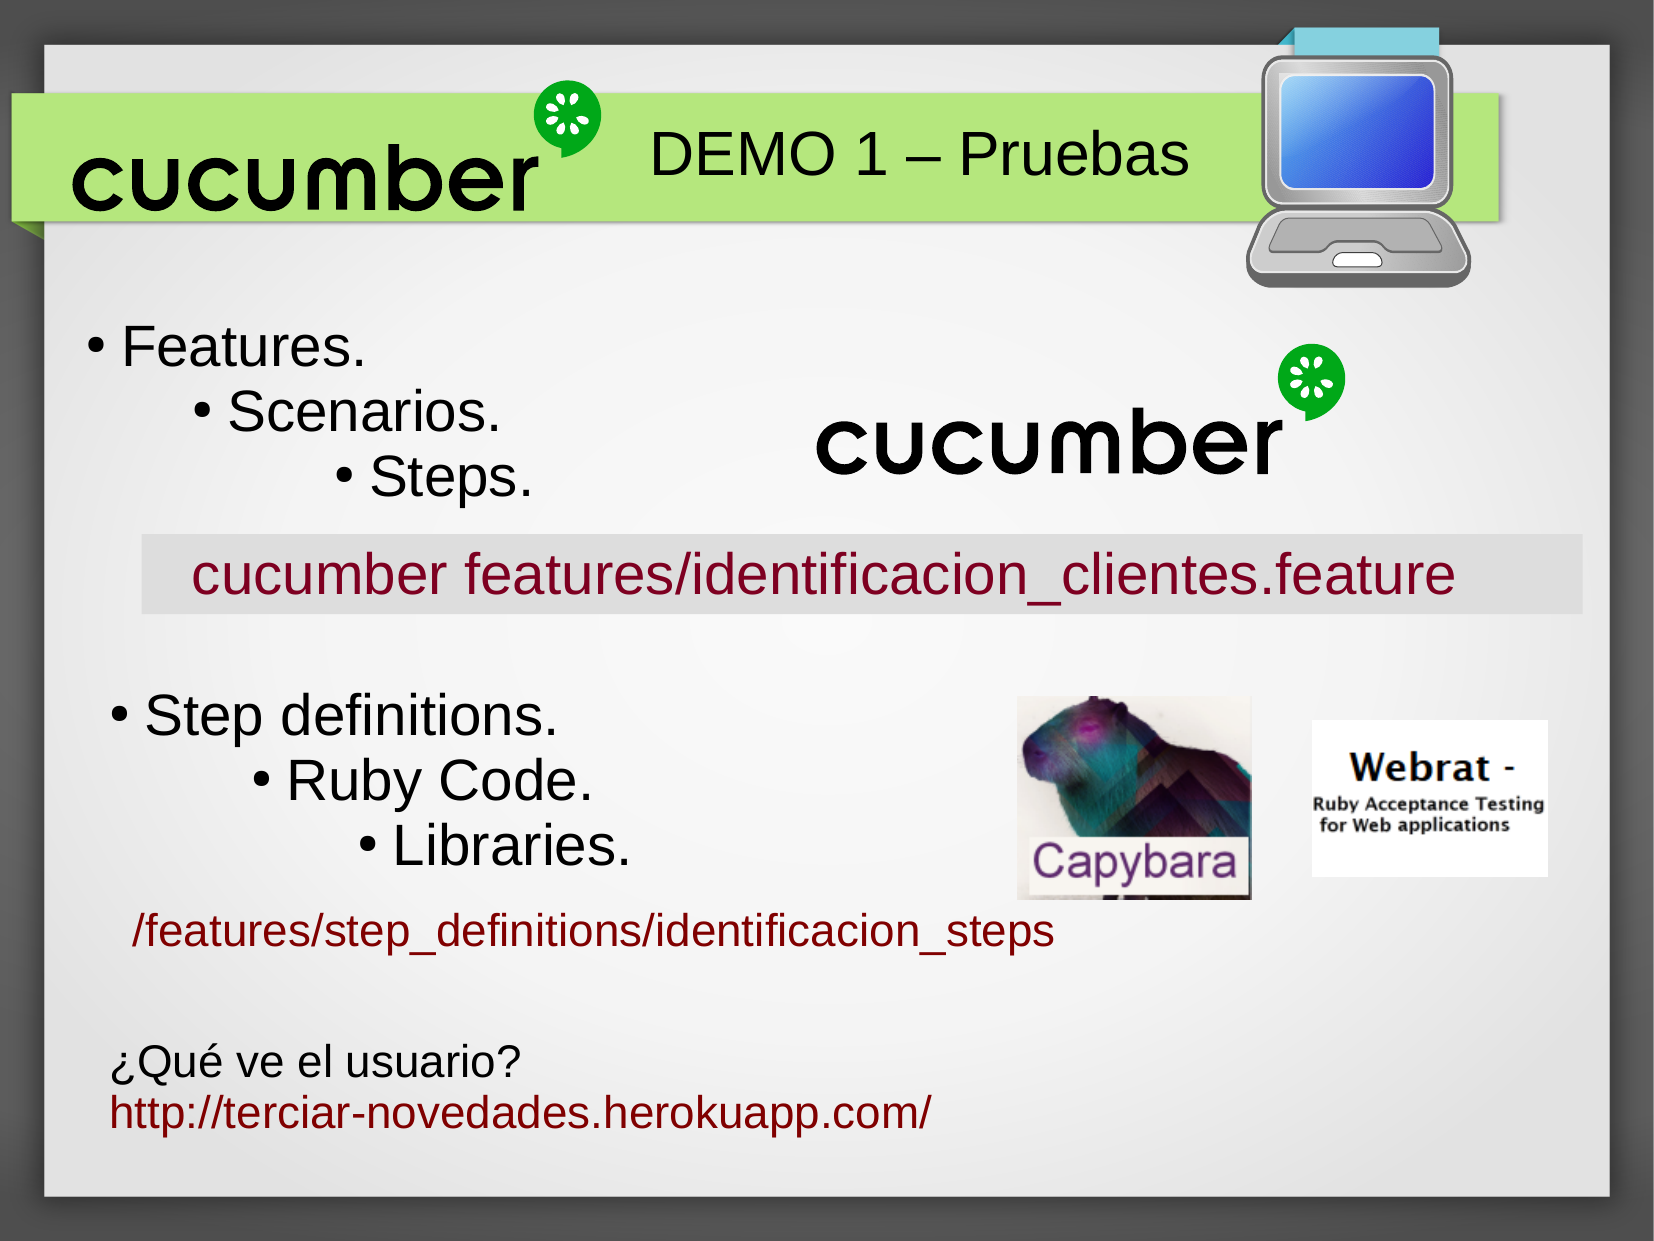

# DEMO 1 – Pruebas
Features.
Scenarios.
Steps.
cucumber features/identificacion_clientes.feature
Step definitions.
Ruby Code.
Libraries.
/features/step_definitions/identificacion_steps
¿Qué ve el usuario?
http://terciar-novedades.herokuapp.com/